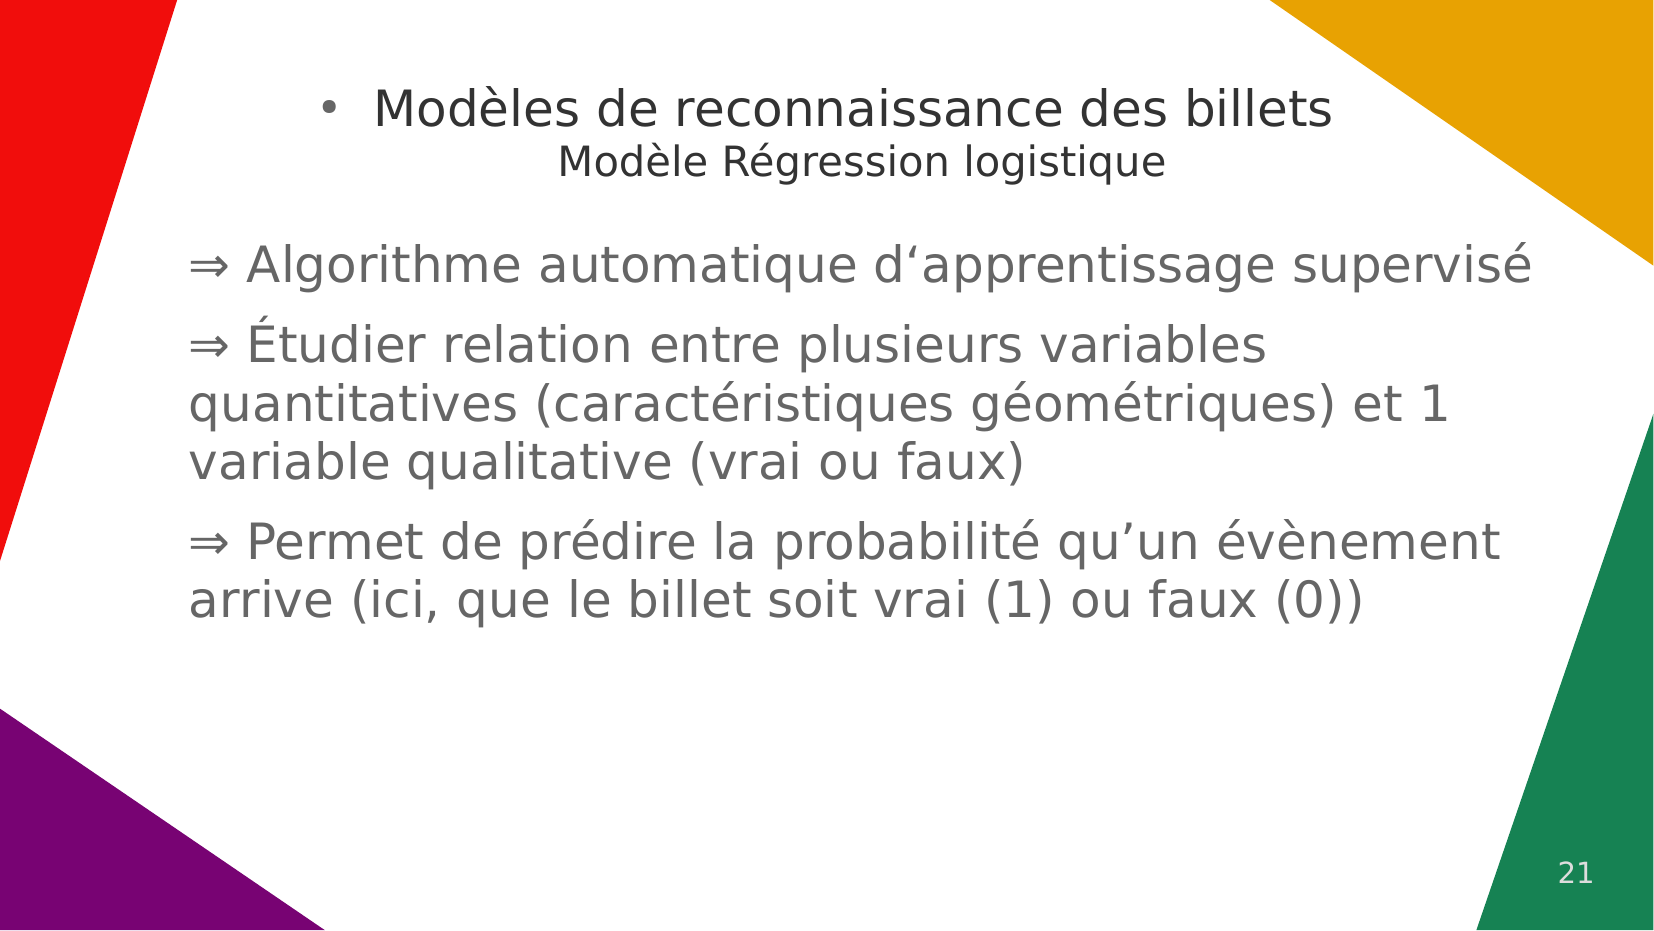

# Modèles de reconnaissance des billets Modèle Régression logistique
⇒ Algorithme automatique d‘apprentissage supervisé
⇒ Étudier relation entre plusieurs variables quantitatives (caractéristiques géométriques) et 1 variable qualitative (vrai ou faux)
⇒ Permet de prédire la probabilité qu’un évènement arrive (ici, que le billet soit vrai (1) ou faux (0))
21